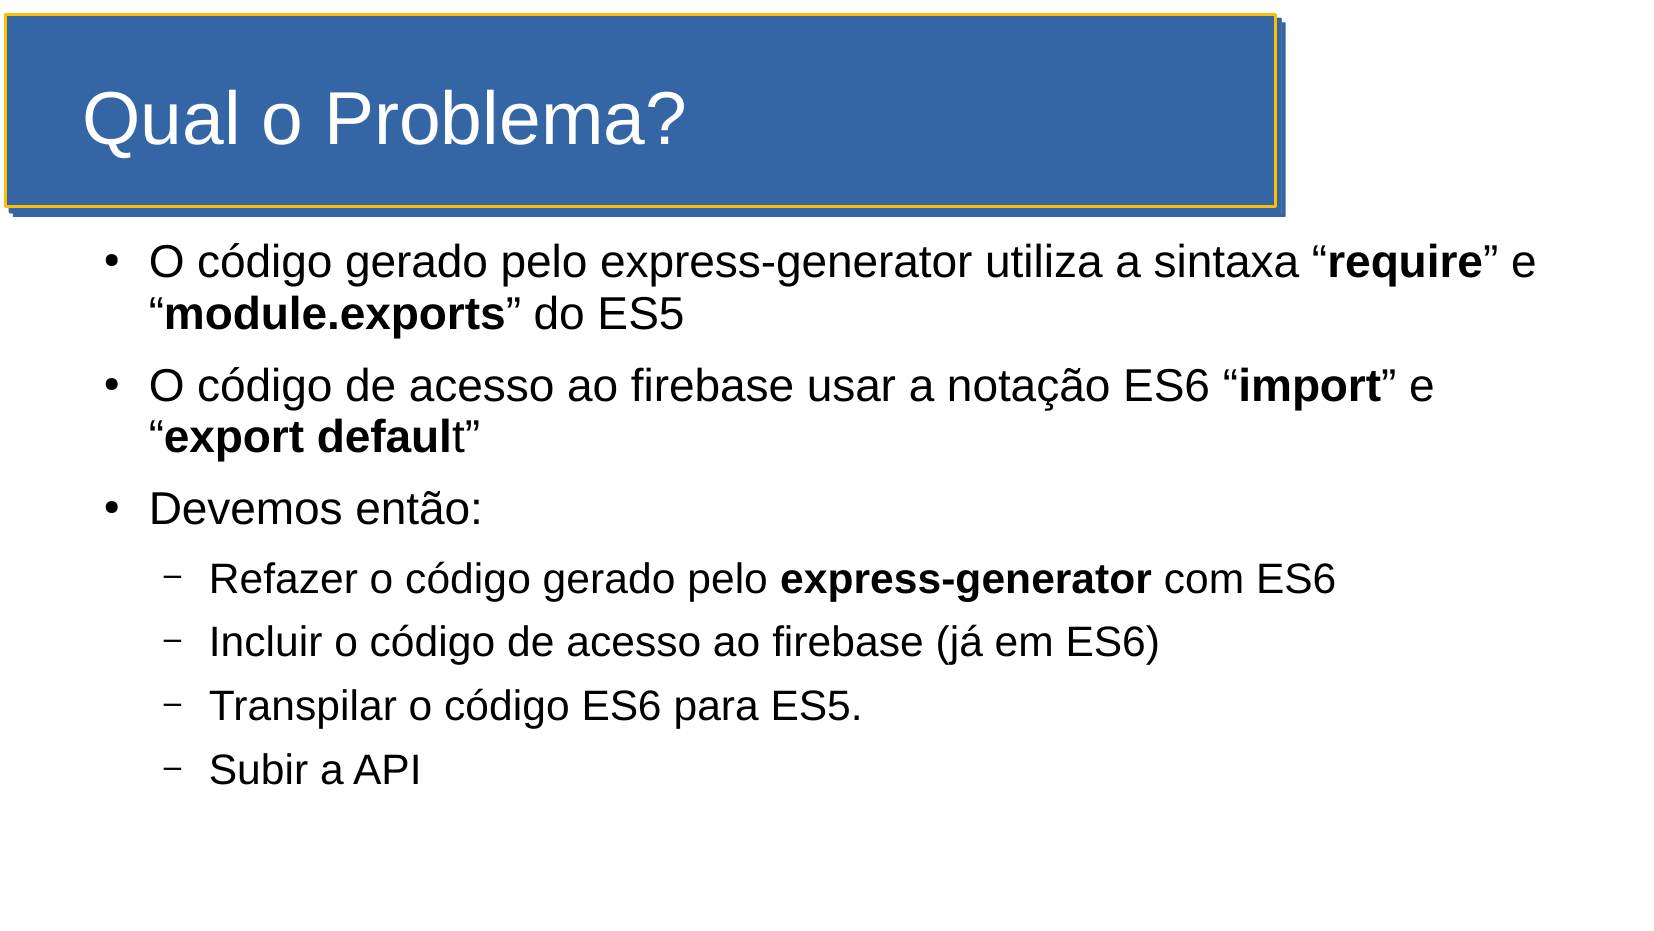

# Qual o Problema?
O código gerado pelo express-generator utiliza a sintaxa “require” e “module.exports” do ES5
O código de acesso ao firebase usar a notação ES6 “import” e “export default”
Devemos então:
Refazer o código gerado pelo express-generator com ES6
Incluir o código de acesso ao firebase (já em ES6)
Transpilar o código ES6 para ES5.
Subir a API